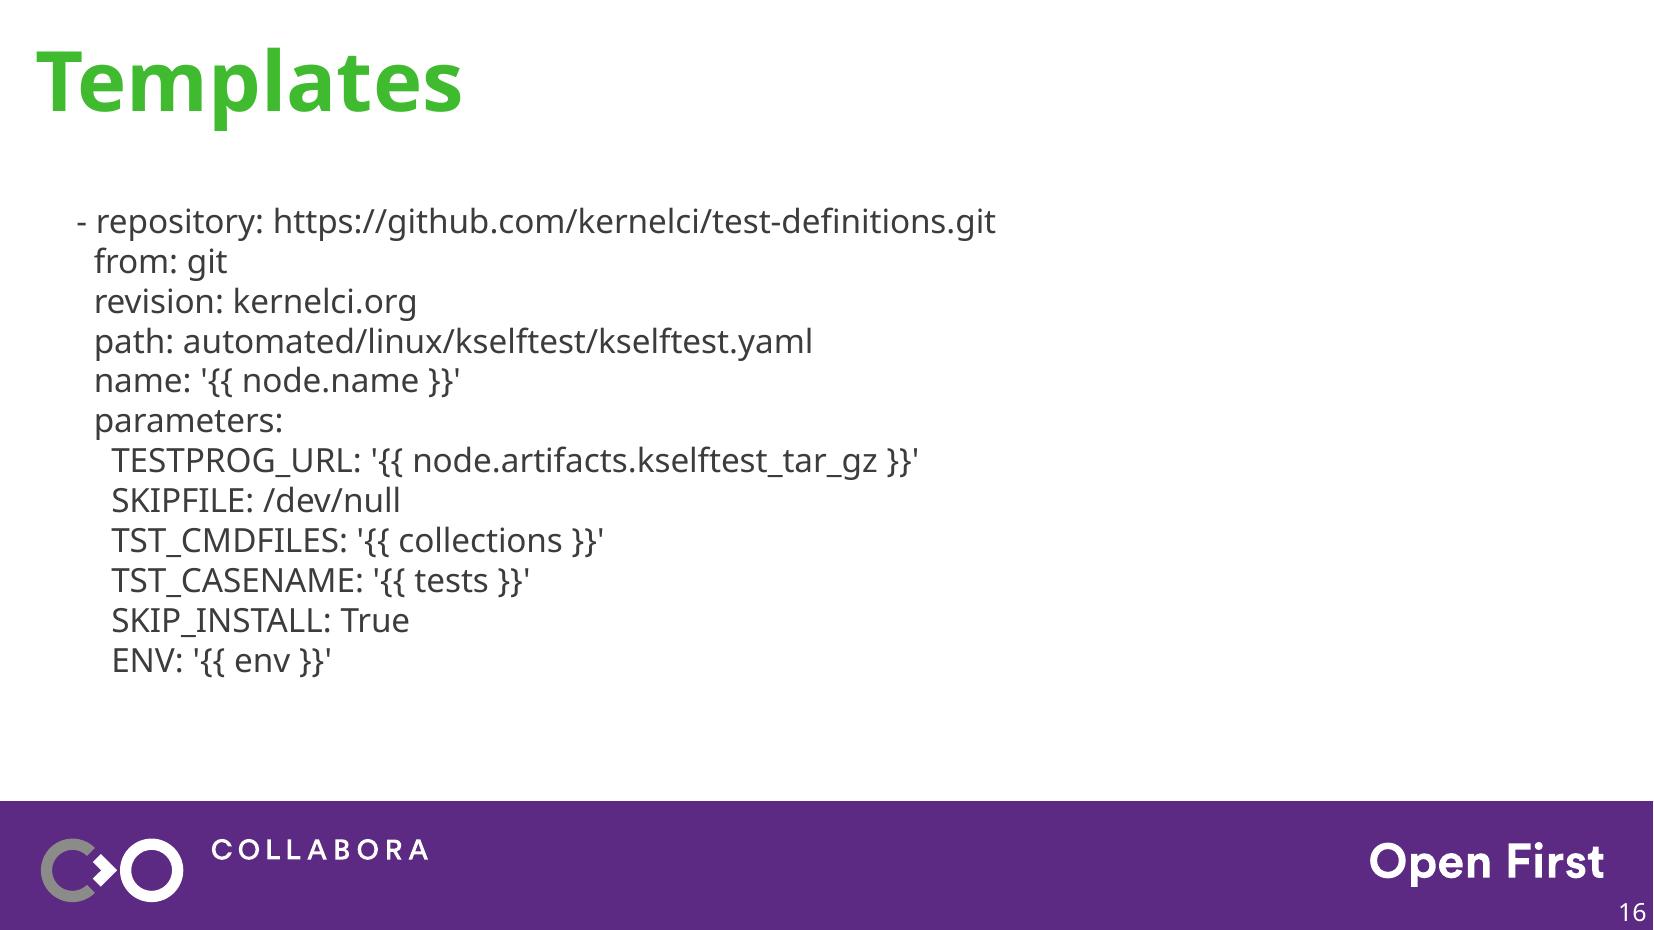

# Templates
 - repository: https://github.com/kernelci/test-definitions.git
 from: git
 revision: kernelci.org
 path: automated/linux/kselftest/kselftest.yaml
 name: '{{ node.name }}'
 parameters:
 TESTPROG_URL: '{{ node.artifacts.kselftest_tar_gz }}'
 SKIPFILE: /dev/null
 TST_CMDFILES: '{{ collections }}'
 TST_CASENAME: '{{ tests }}'
 SKIP_INSTALL: True
 ENV: '{{ env }}'